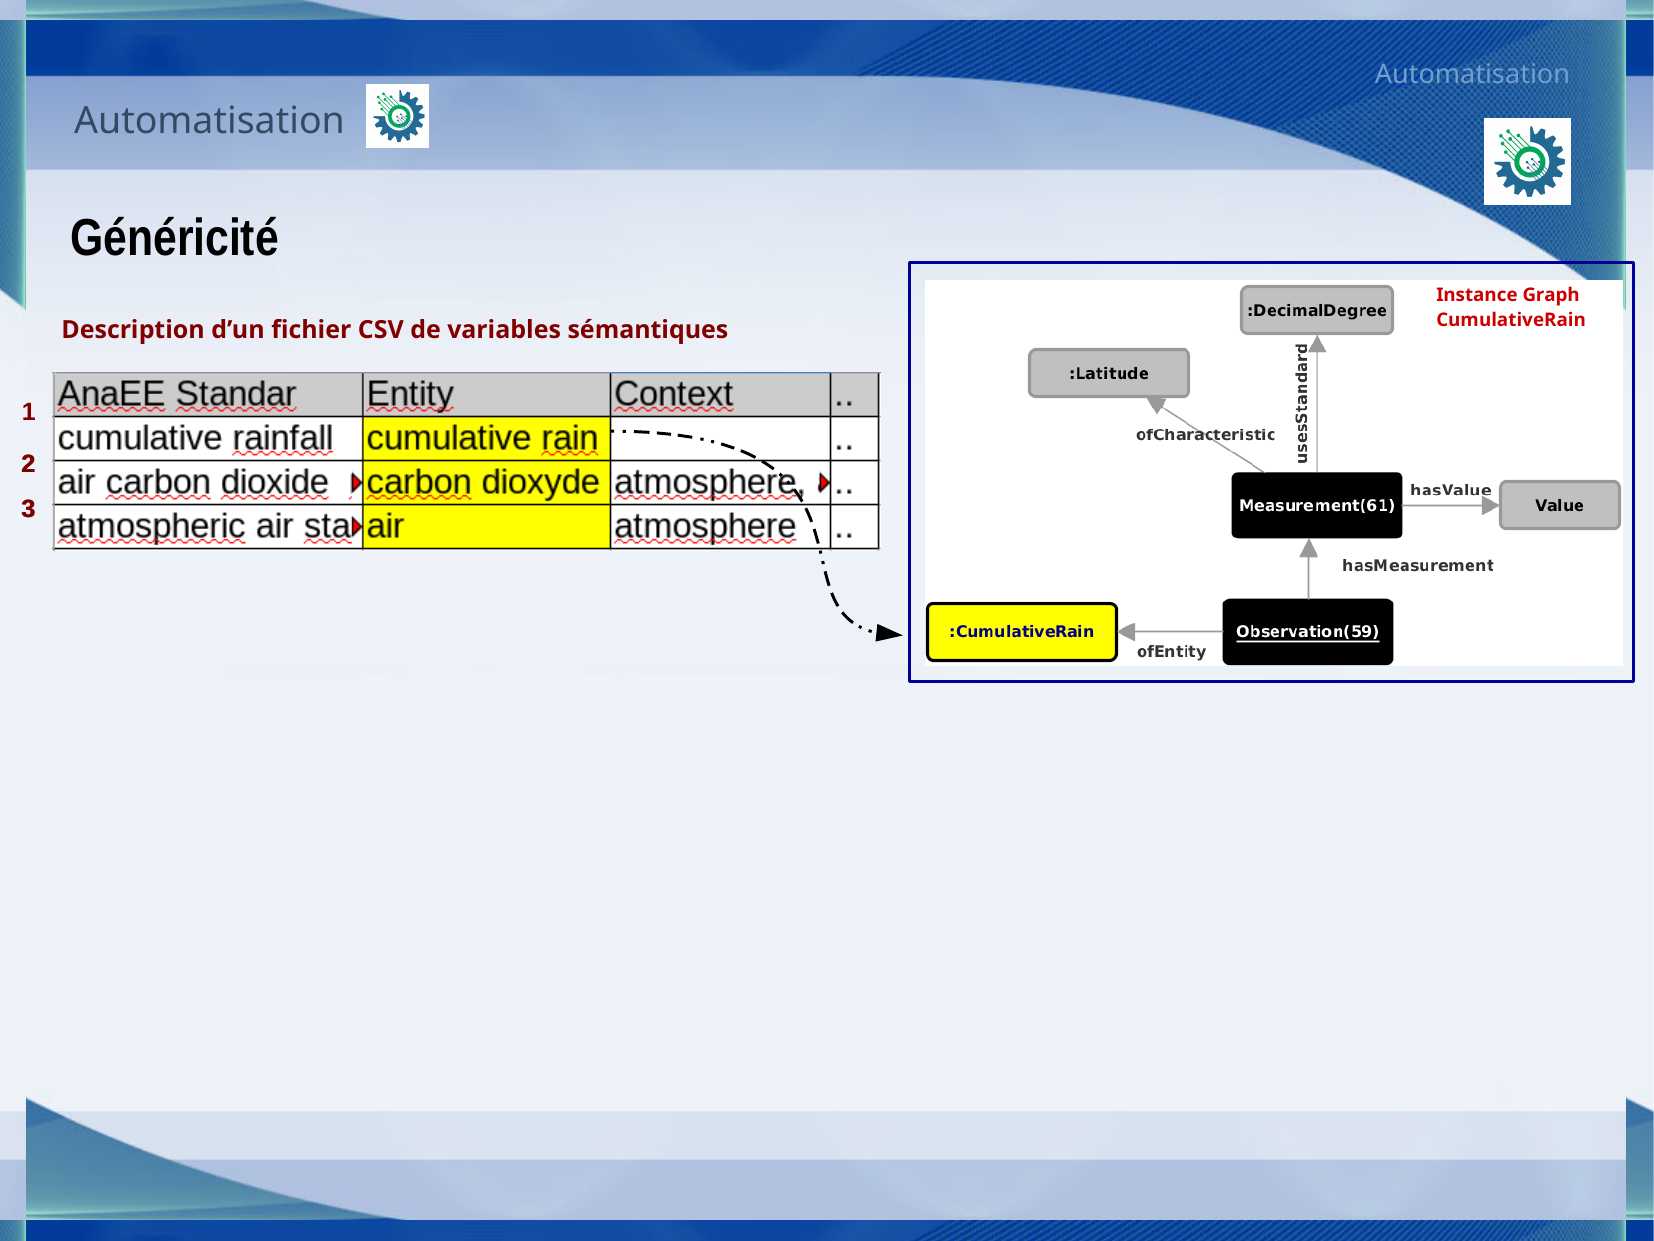

Automatisation
# Automatisation
 Généricité
Instance Graph CumulativeRain
Description d’un fichier CSV de variables sémantiques
1
2
2
3
3